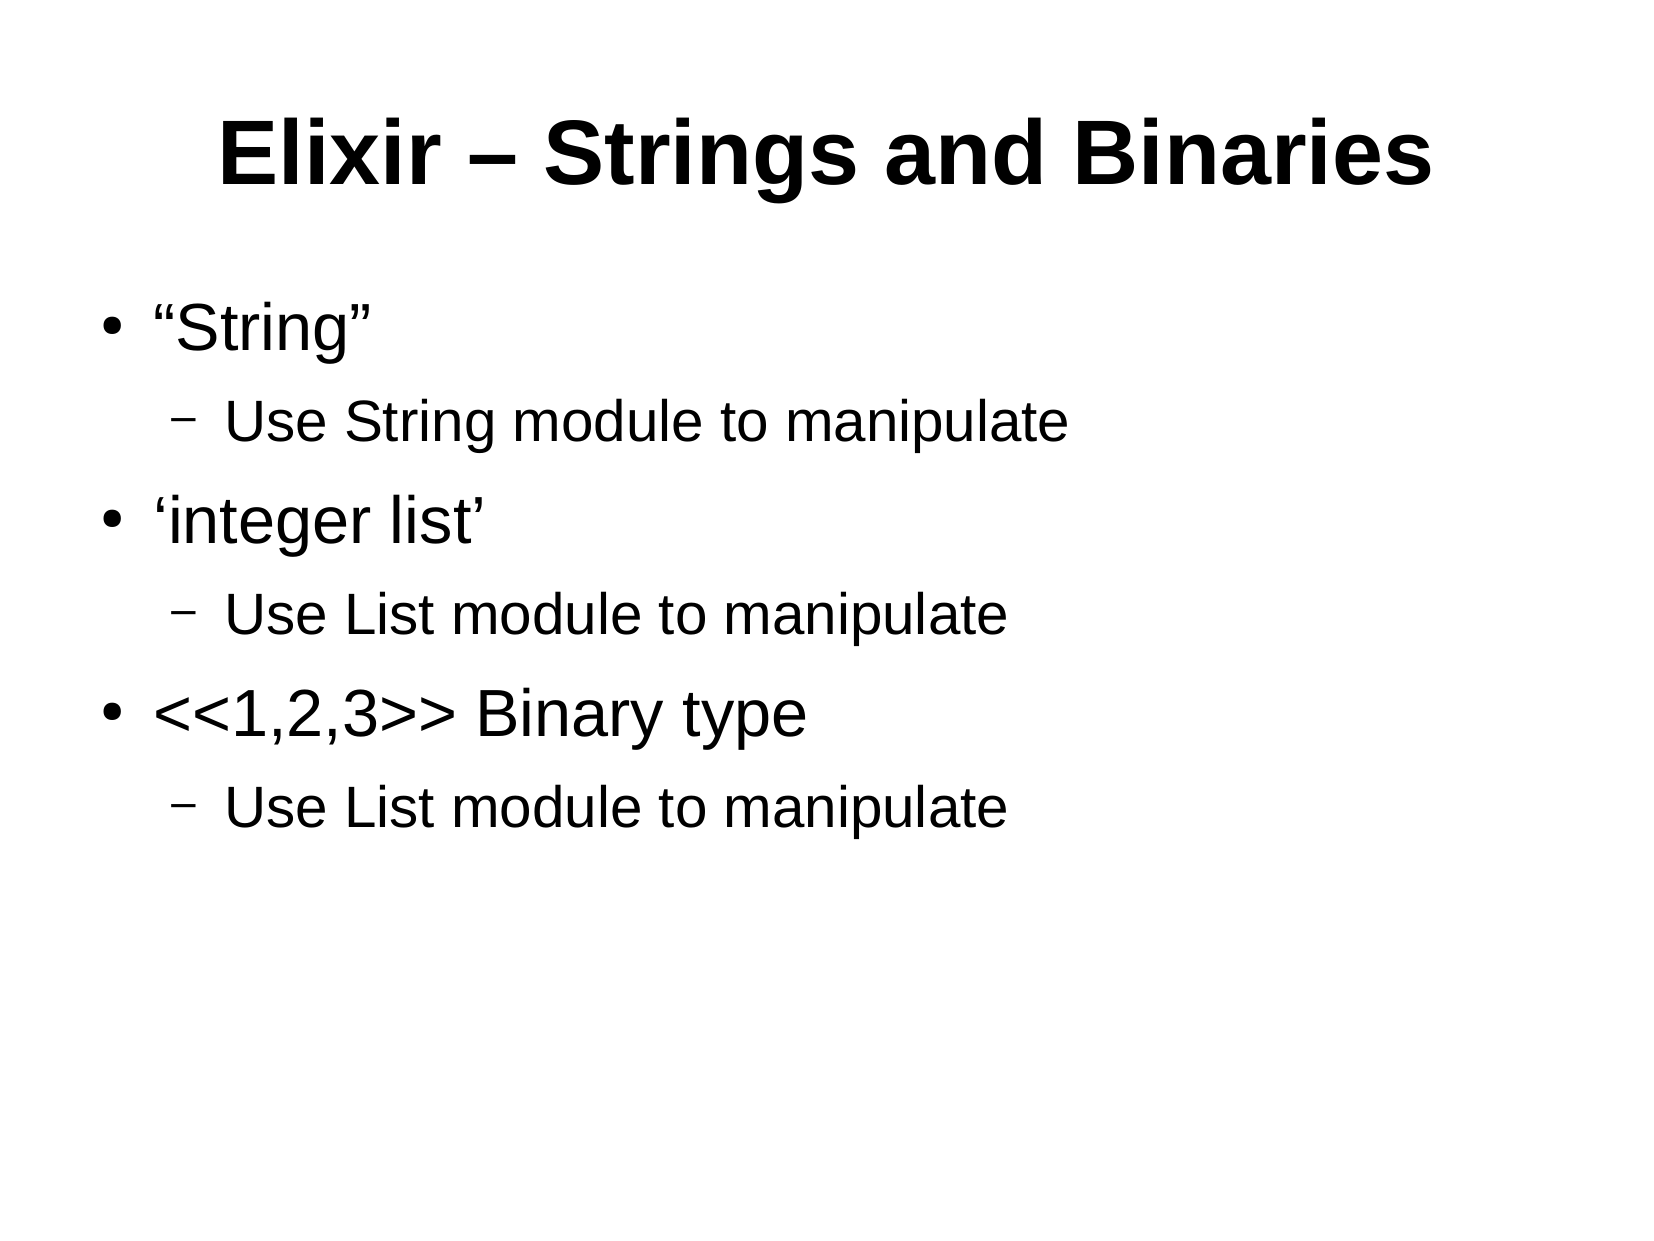

# Elixir – Strings and Binaries
“String”
Use String module to manipulate
‘integer list’
Use List module to manipulate
<<1,2,3>> Binary type
Use List module to manipulate